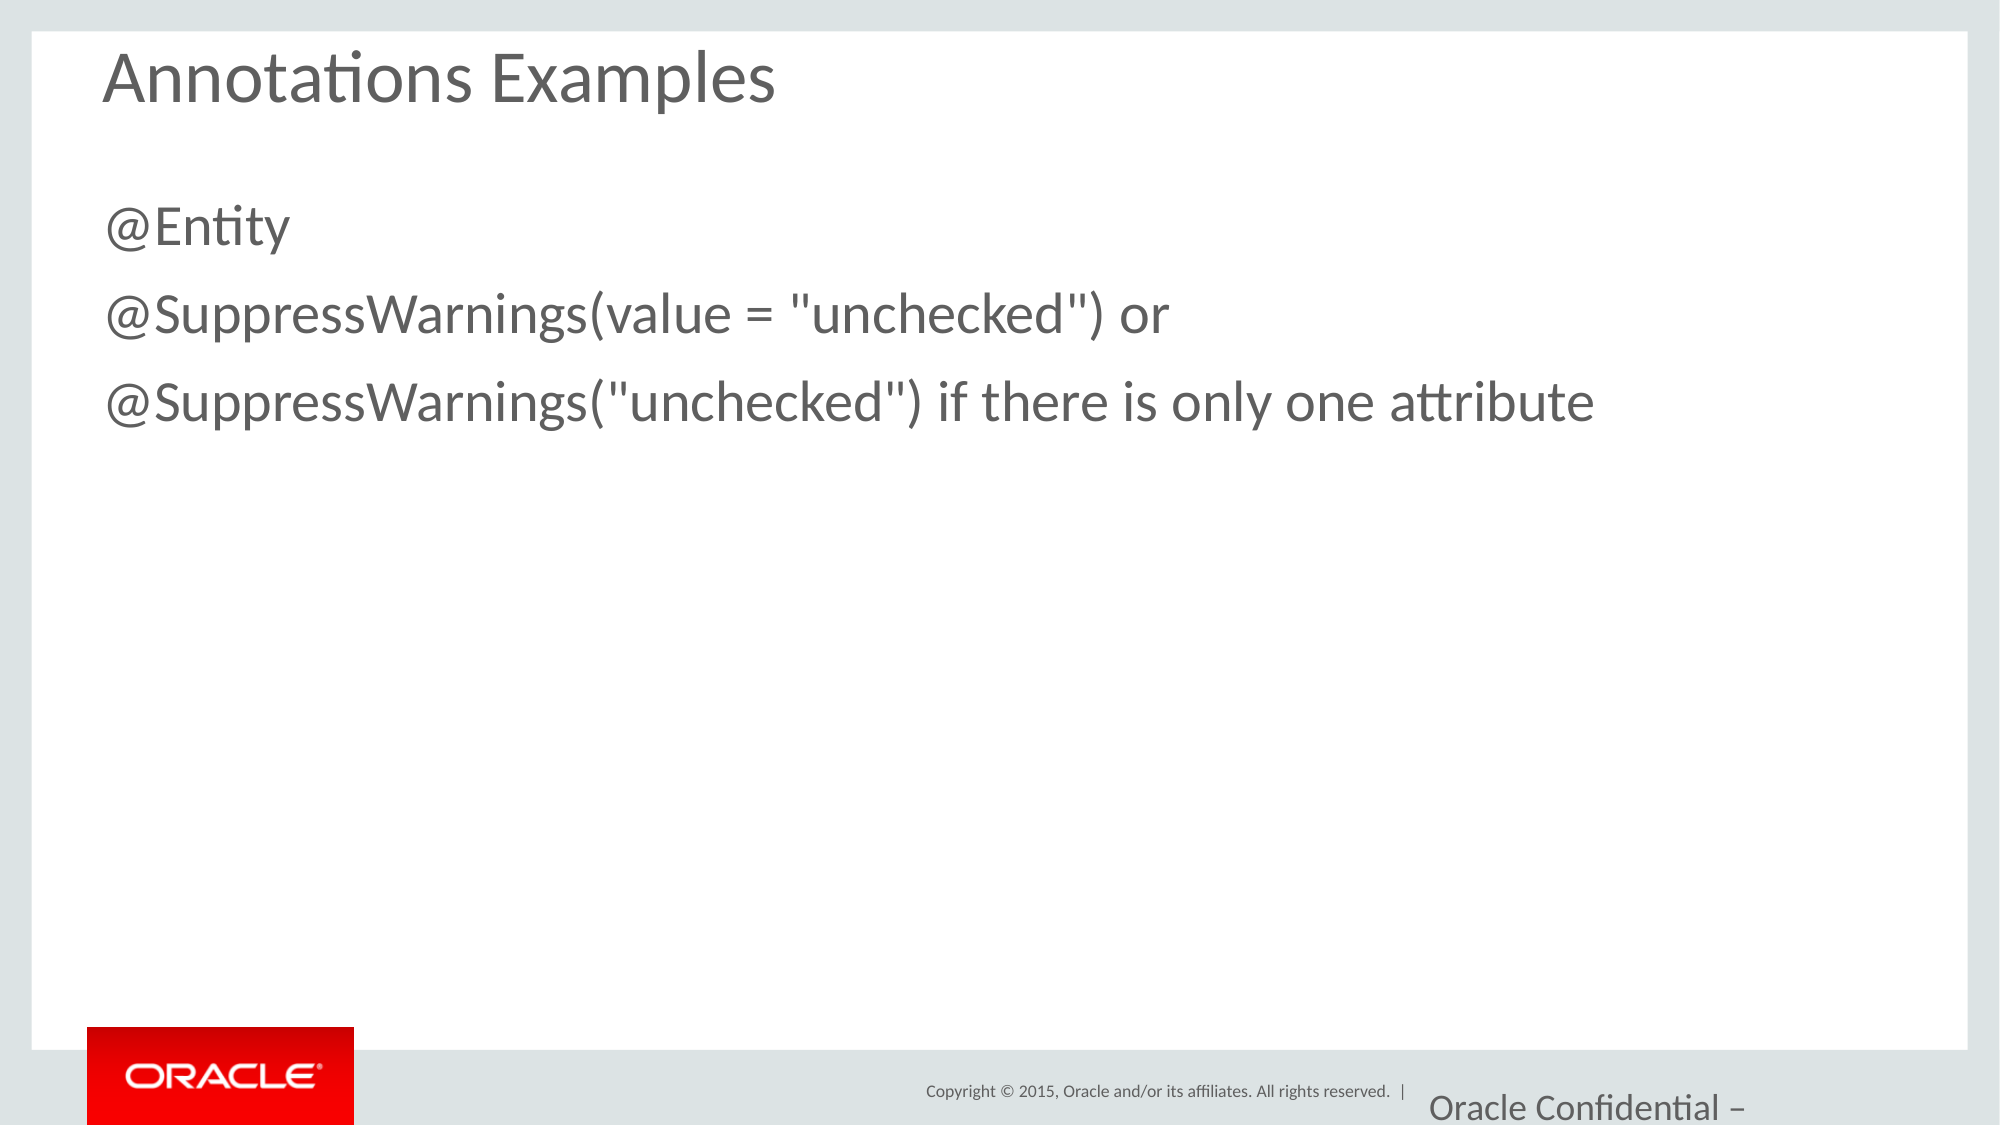

# Annotations Examples
@Entity
@SuppressWarnings(value = "unchecked") or
@SuppressWarnings("unchecked") if there is only one attribute
Oracle Confidential – Restricted